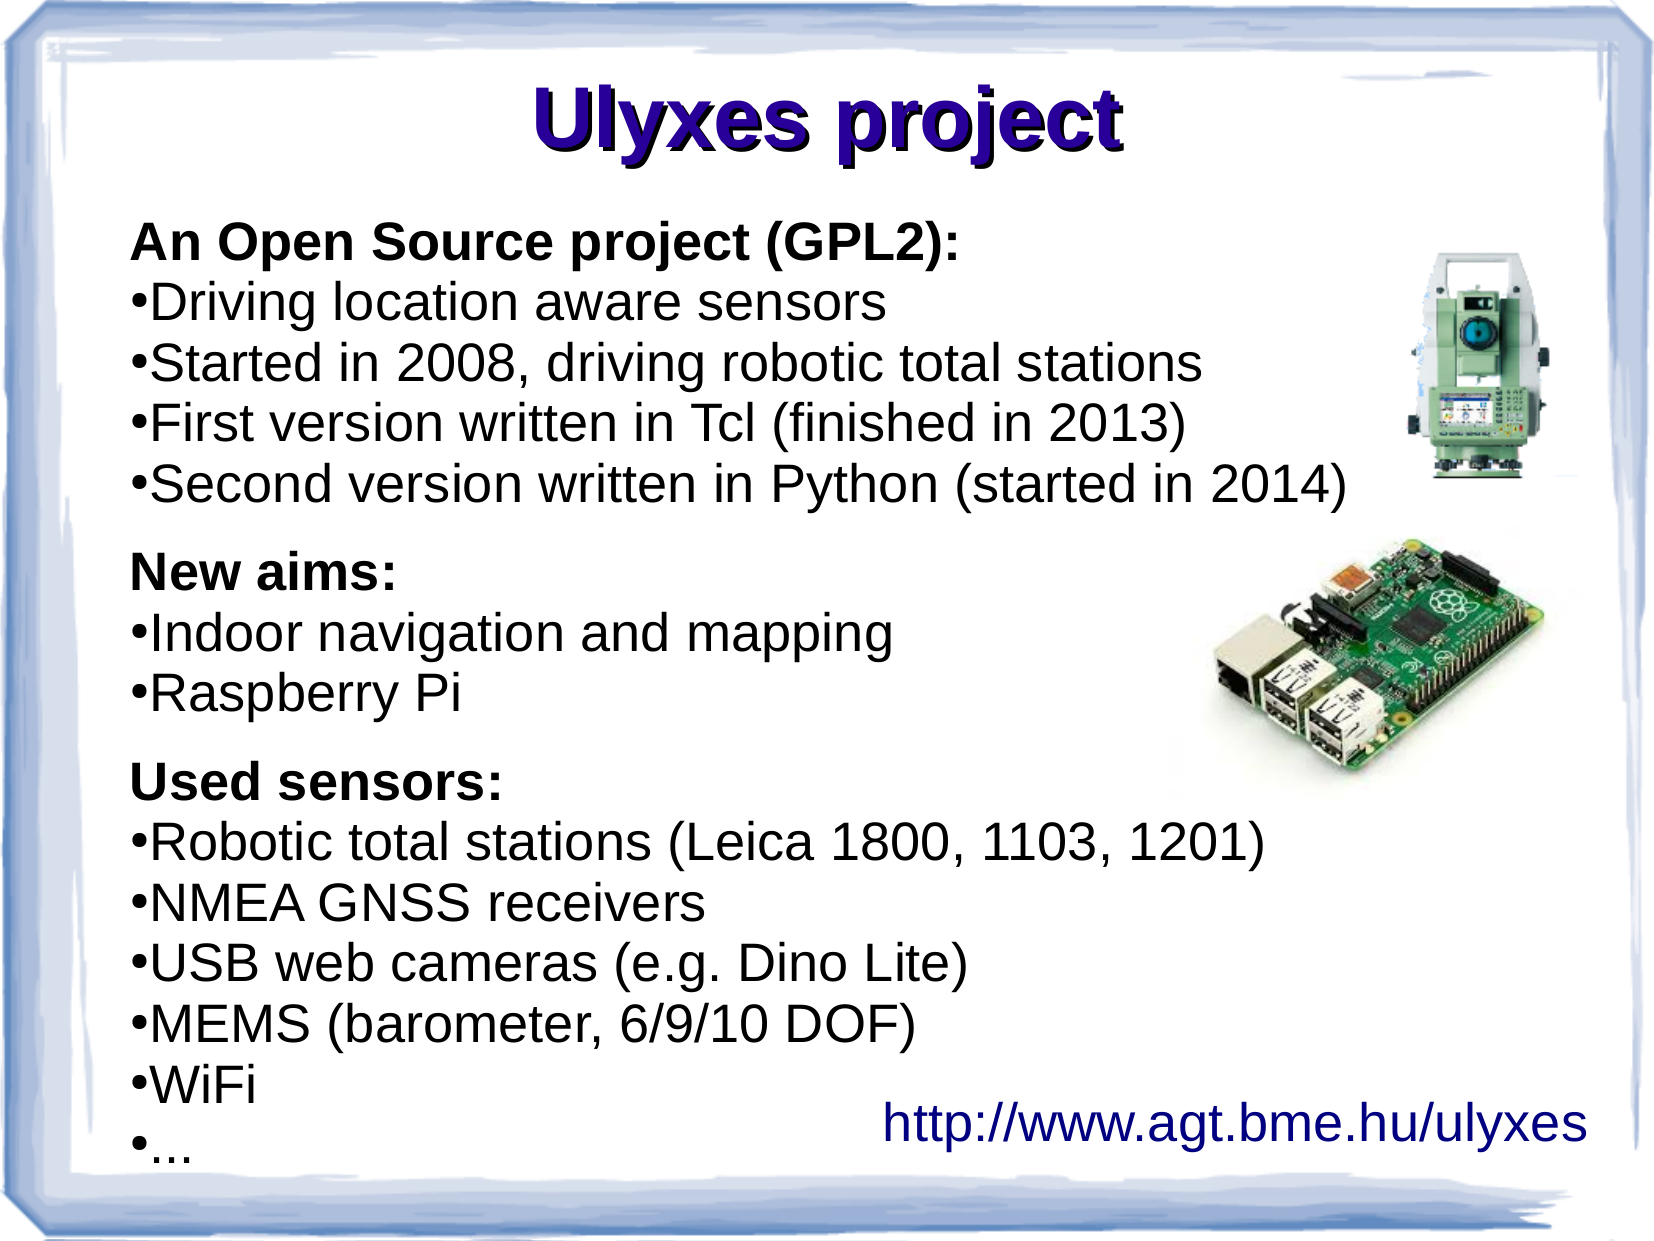

# Ulyxes project
An Open Source project (GPL2):
Driving location aware sensors
Started in 2008, driving robotic total stations
First version written in Tcl (finished in 2013)
Second version written in Python (started in 2014)
New aims:
Indoor navigation and mapping
Raspberry Pi
Used sensors:
Robotic total stations (Leica 1800, 1103, 1201)
NMEA GNSS receivers
USB web cameras (e.g. Dino Lite)
MEMS (barometer, 6/9/10 DOF)
WiFi
...
http://www.agt.bme.hu/ulyxes